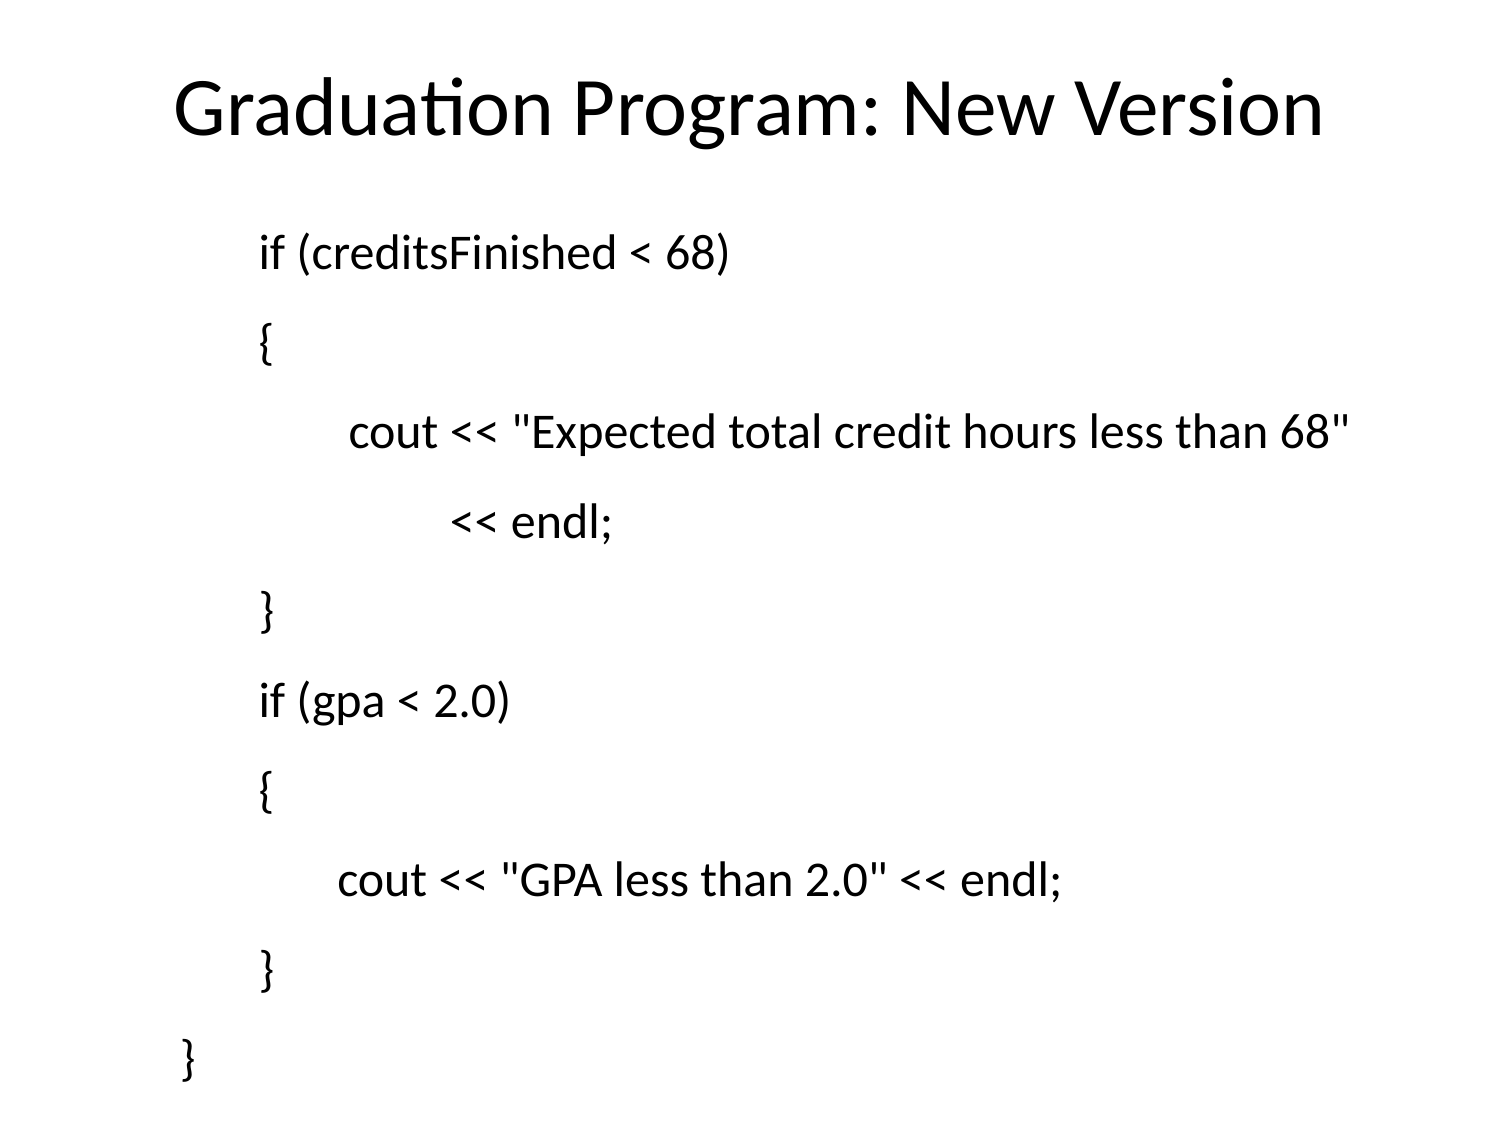

# Graduation Program: New Version
 if (creditsFinished < 68)
 {
 cout << "Expected total credit hours less than 68"
 << endl;
 }
 if (gpa < 2.0)
 {
 cout << "GPA less than 2.0" << endl;
 }
 }
 system("pause");
 return 0;
}